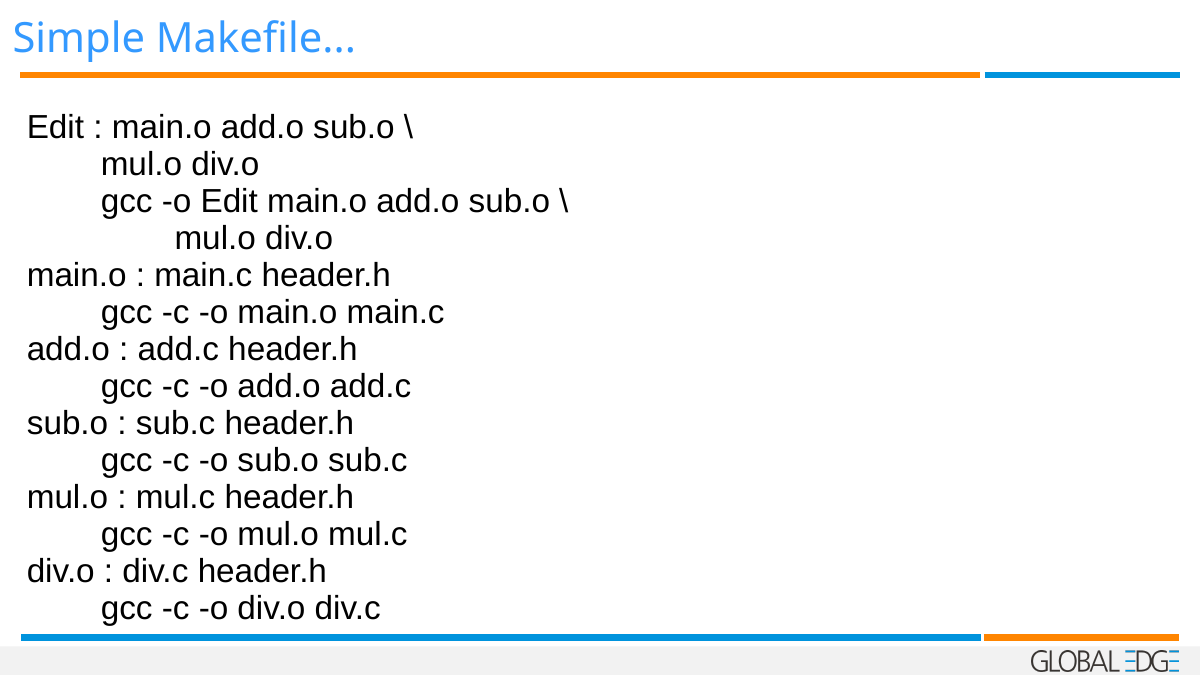

# Simple Makefile...
Edit : main.o add.o sub.o \
	mul.o div.o
	gcc -o Edit main.o add.o sub.o \
		mul.o div.o
main.o : main.c header.h
	gcc -c -o main.o main.c
add.o : add.c header.h
	gcc -c -o add.o add.c
sub.o : sub.c header.h
	gcc -c -o sub.o sub.c
mul.o : mul.c header.h
	gcc -c -o mul.o mul.c
div.o : div.c header.h
	gcc -c -o div.o div.c